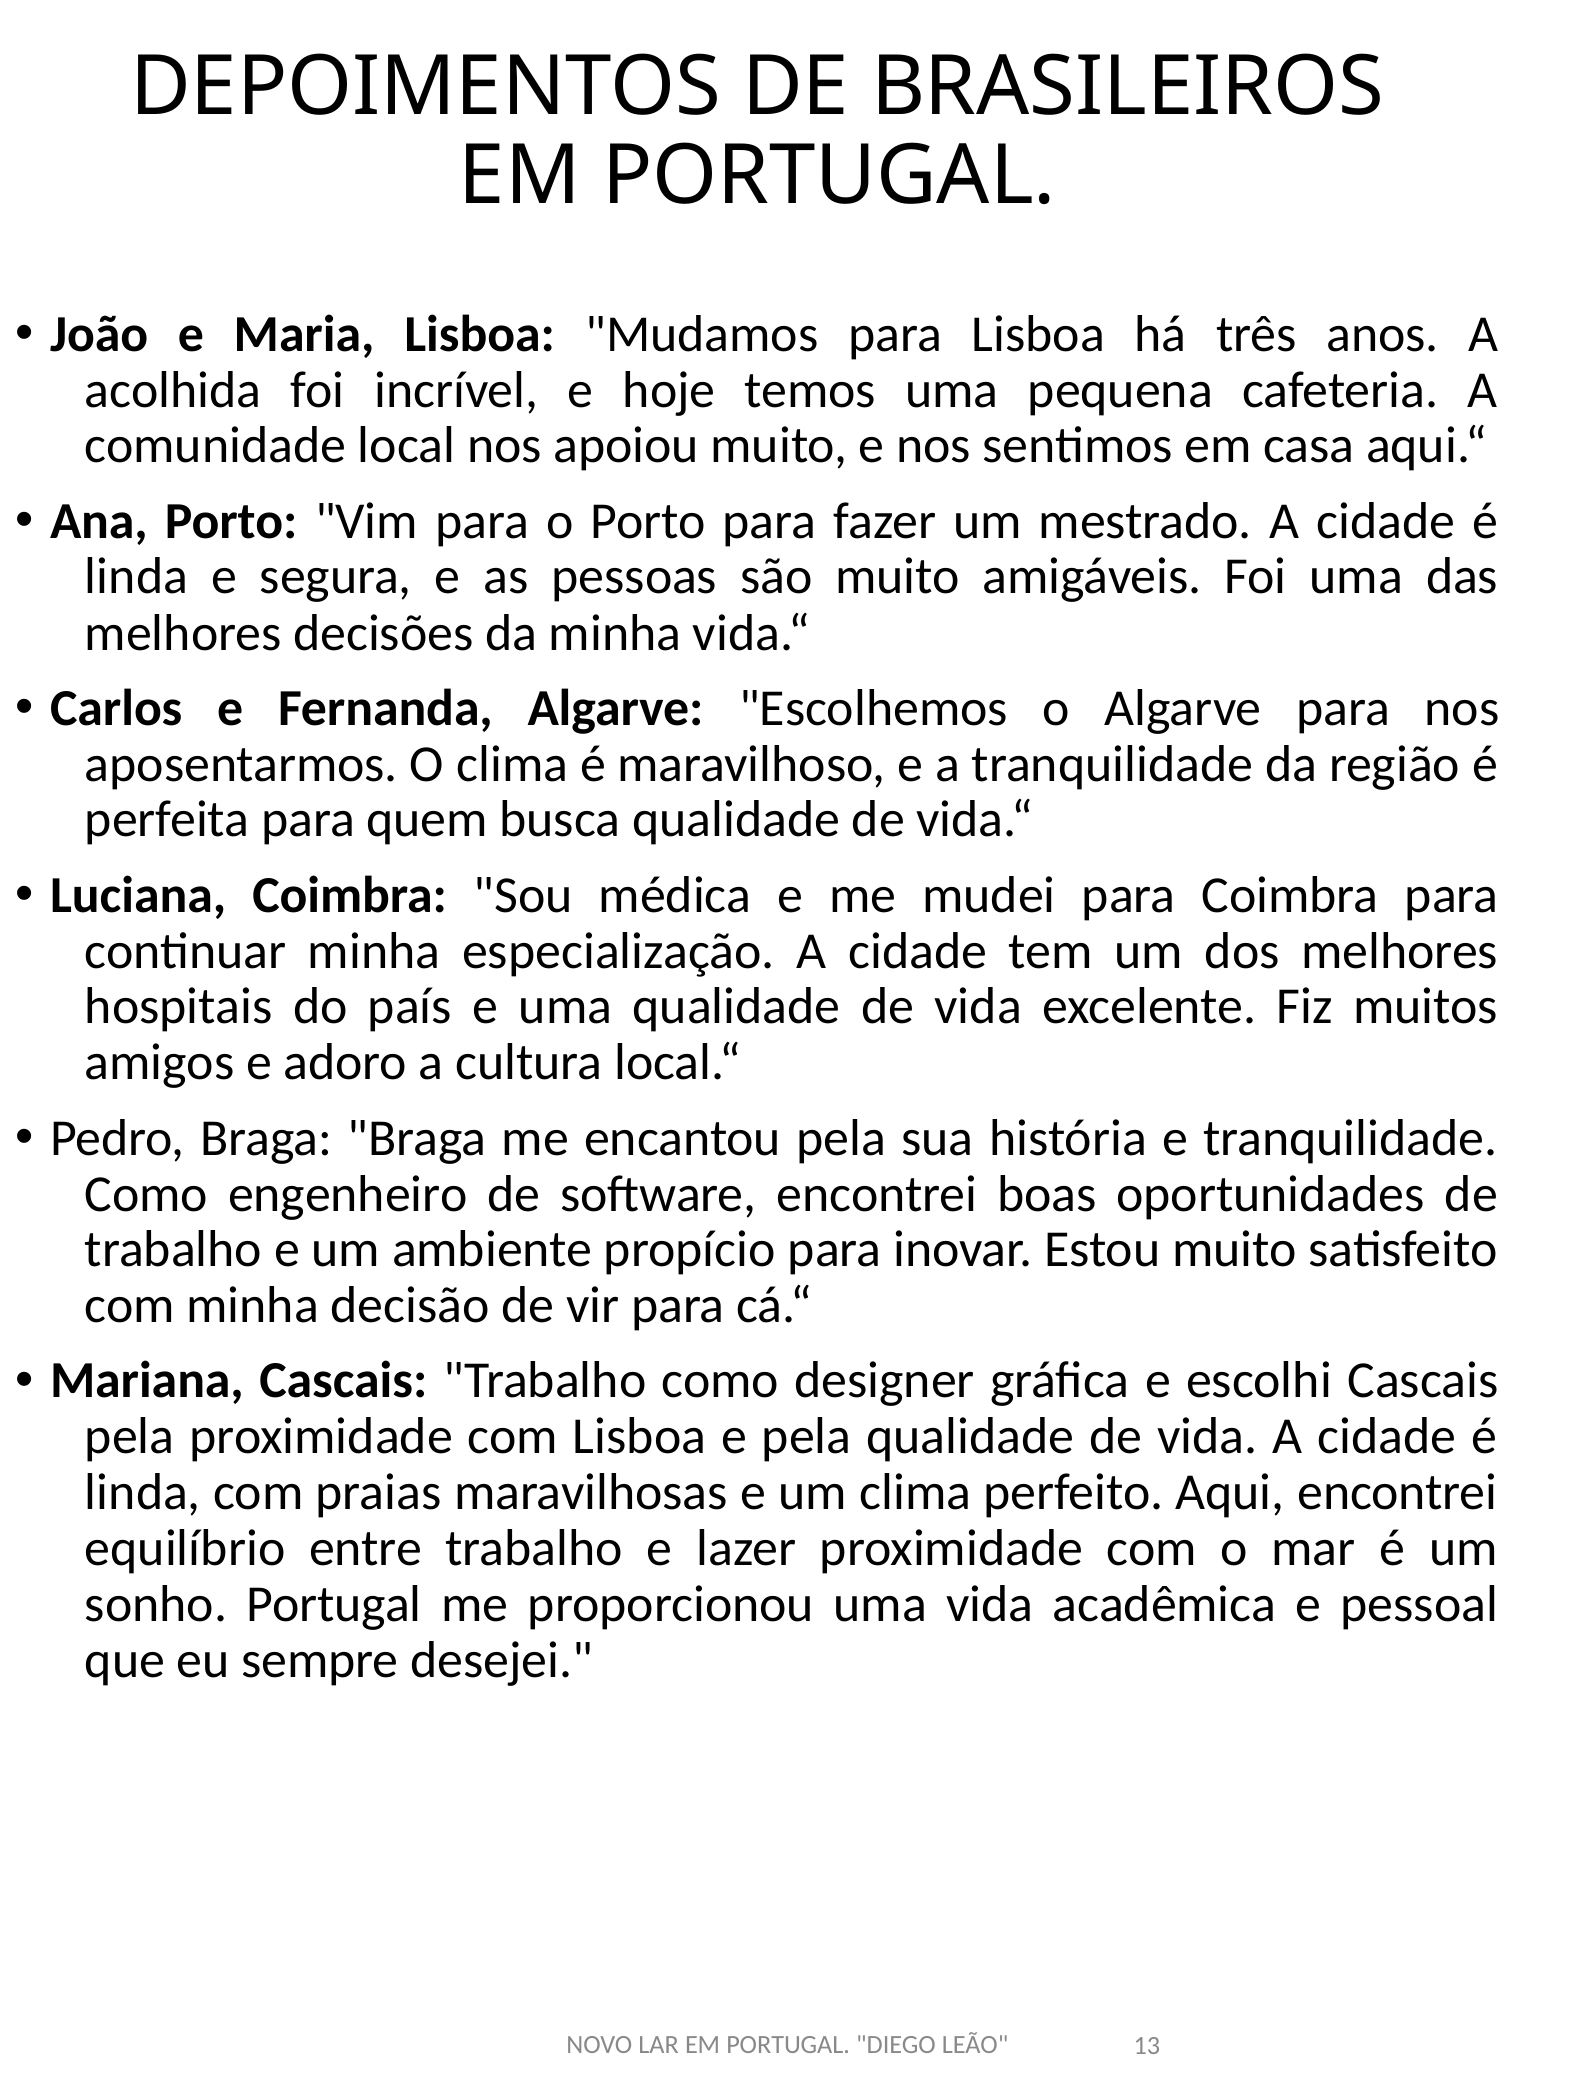

# DEPOIMENTOS DE BRASILEIROS EM PORTUGAL.
João e Maria, Lisboa: "Mudamos para Lisboa há três anos. A acolhida foi incrível, e hoje temos uma pequena cafeteria. A comunidade local nos apoiou muito, e nos sentimos em casa aqui.“
Ana, Porto: "Vim para o Porto para fazer um mestrado. A cidade é linda e segura, e as pessoas são muito amigáveis. Foi uma das melhores decisões da minha vida.“
Carlos e Fernanda, Algarve: "Escolhemos o Algarve para nos aposentarmos. O clima é maravilhoso, e a tranquilidade da região é perfeita para quem busca qualidade de vida.“
Luciana, Coimbra: "Sou médica e me mudei para Coimbra para continuar minha especialização. A cidade tem um dos melhores hospitais do país e uma qualidade de vida excelente. Fiz muitos amigos e adoro a cultura local.“
Pedro, Braga: "Braga me encantou pela sua história e tranquilidade. Como engenheiro de software, encontrei boas oportunidades de trabalho e um ambiente propício para inovar. Estou muito satisfeito com minha decisão de vir para cá.“
Mariana, Cascais: "Trabalho como designer gráfica e escolhi Cascais pela proximidade com Lisboa e pela qualidade de vida. A cidade é linda, com praias maravilhosas e um clima perfeito. Aqui, encontrei equilíbrio entre trabalho e lazer proximidade com o mar é um sonho. Portugal me proporcionou uma vida acadêmica e pessoal que eu sempre desejei."
NOVO LAR EM PORTUGAL. "DIEGO LEÃO"